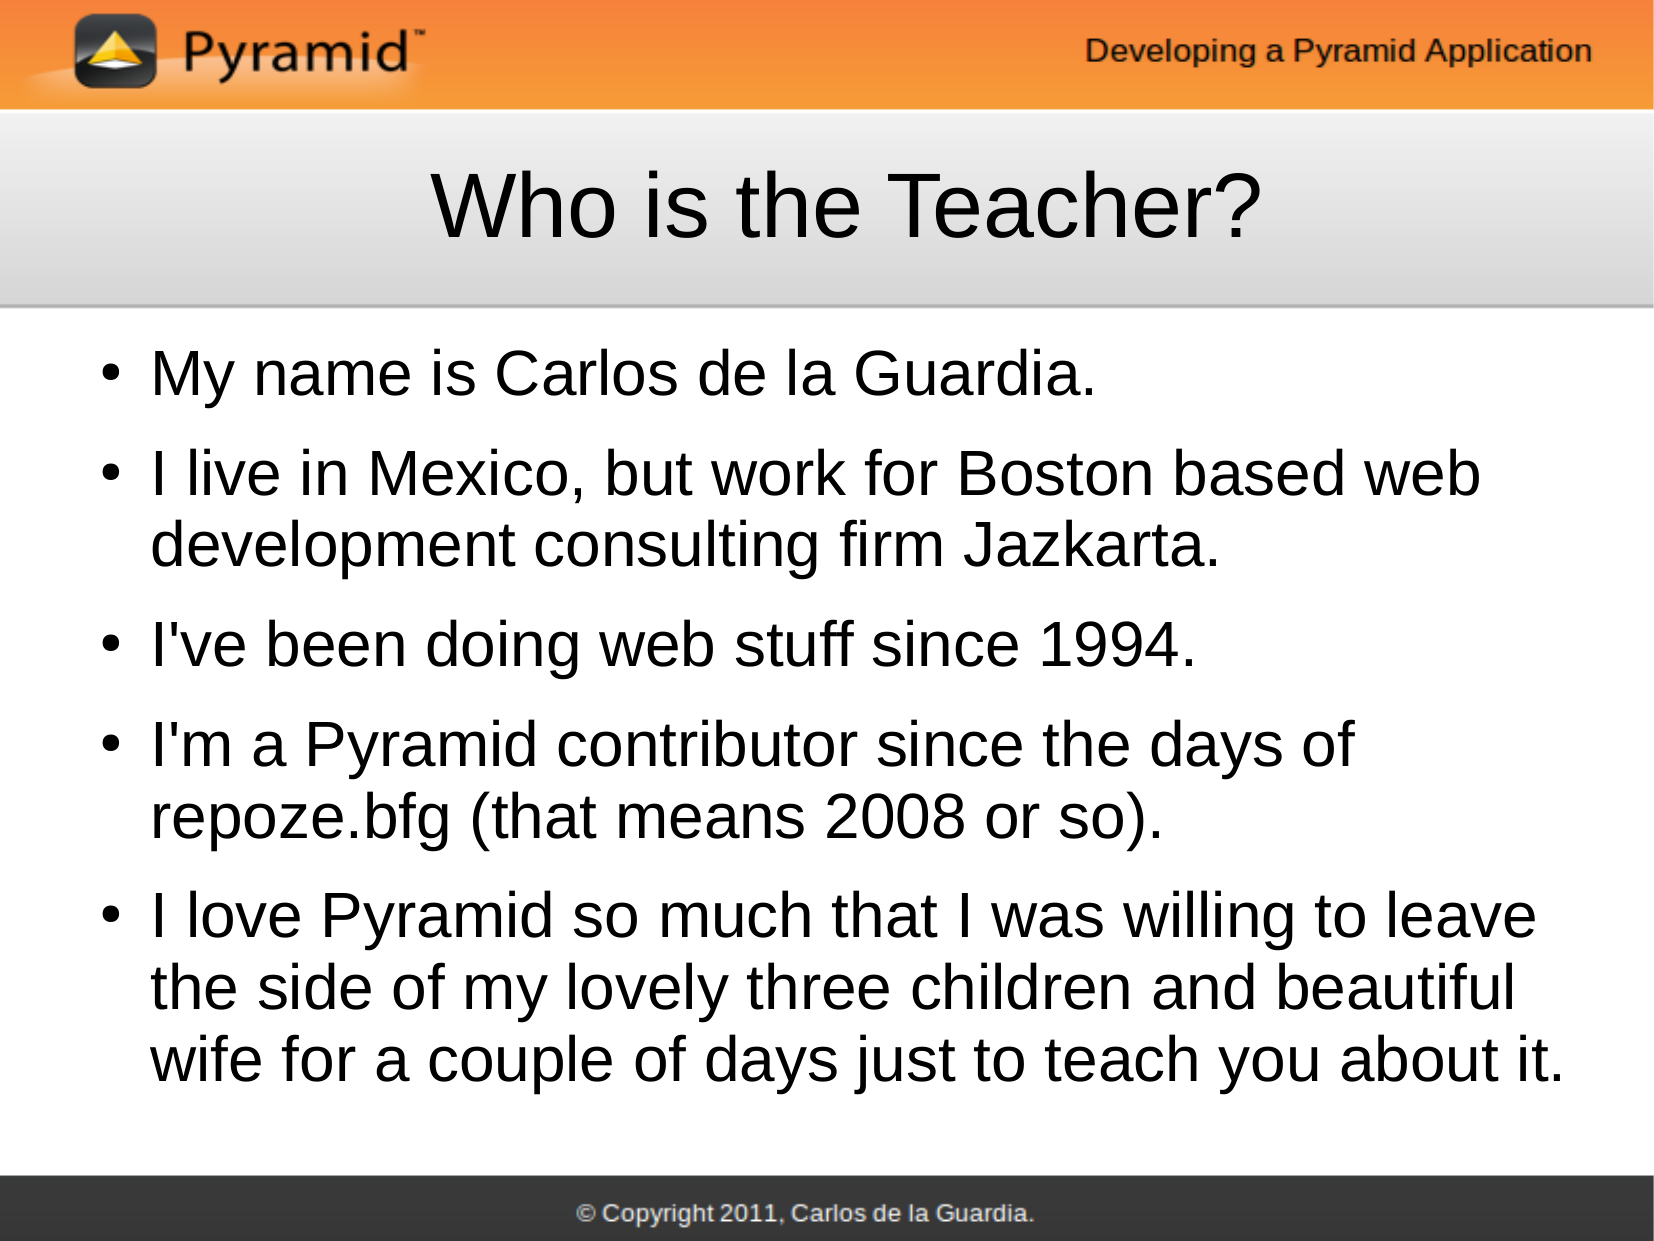

# Who is the Teacher?
My name is Carlos de la Guardia.
I live in Mexico, but work for Boston based web development consulting firm Jazkarta.
I've been doing web stuff since 1994.
I'm a Pyramid contributor since the days of repoze.bfg (that means 2008 or so).
I love Pyramid so much that I was willing to leave the side of my lovely three children and beautiful wife for a couple of days just to teach you about it.